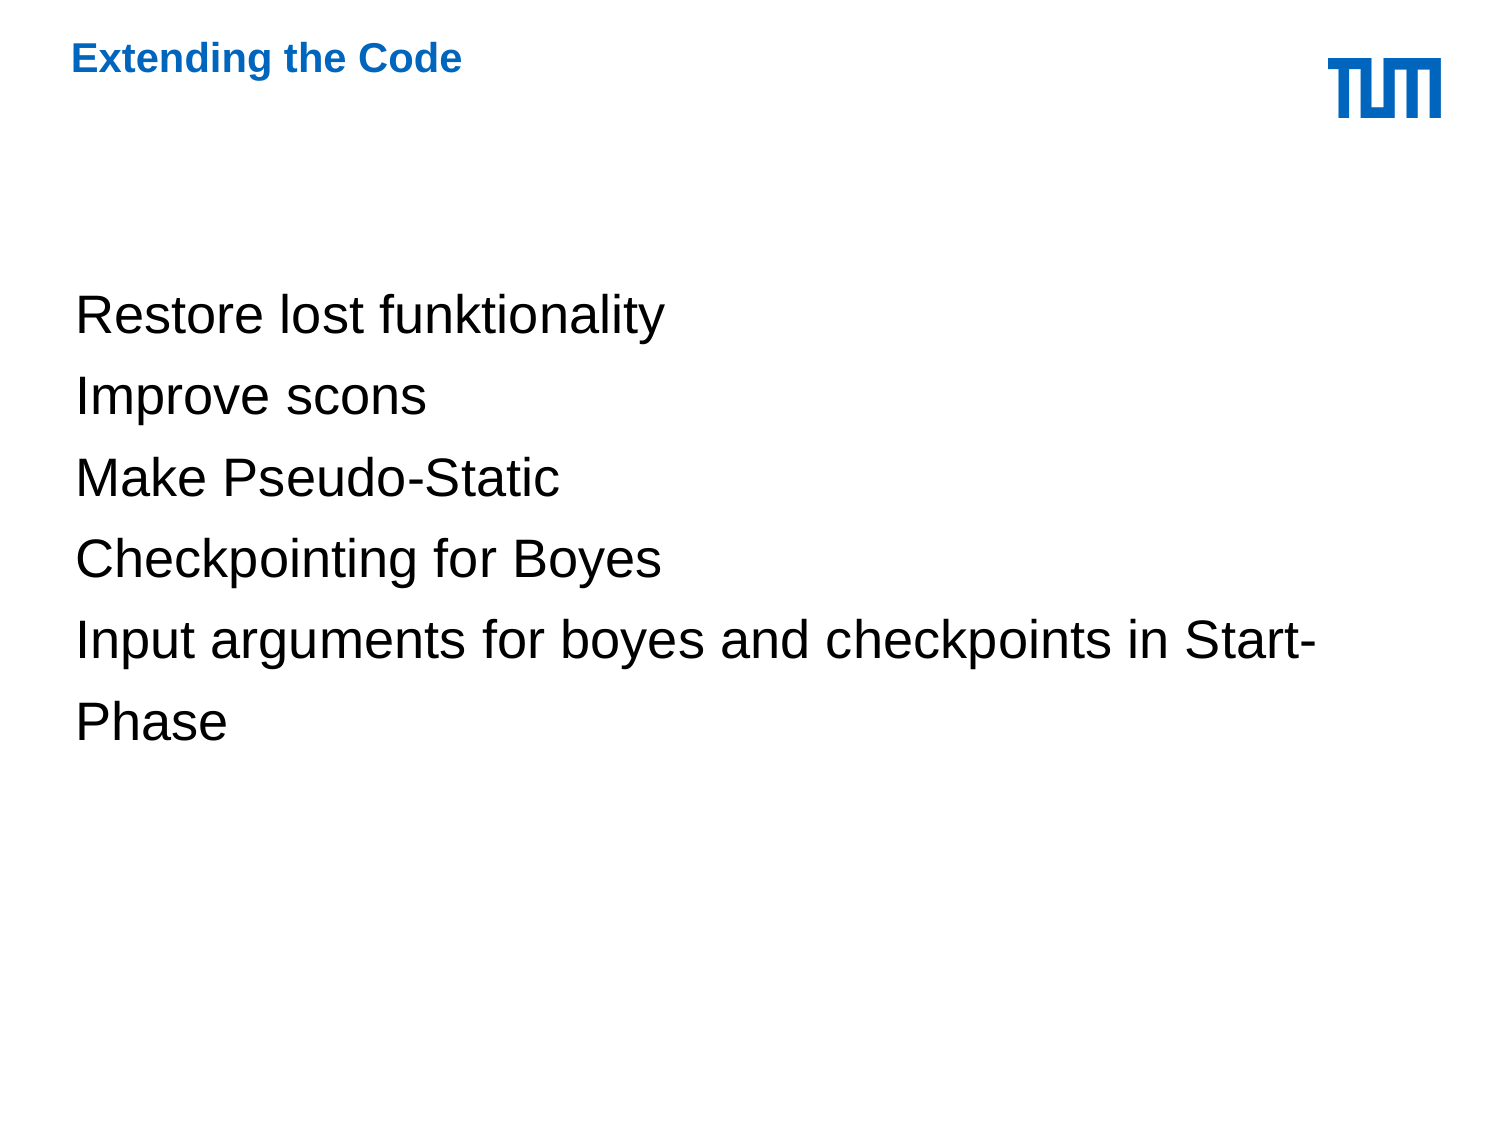

# Extending the Code
Restore lost funktionality
Improve scons
Make Pseudo-Static
Checkpointing for Boyes
Input arguments for boyes and checkpoints in Start-Phase